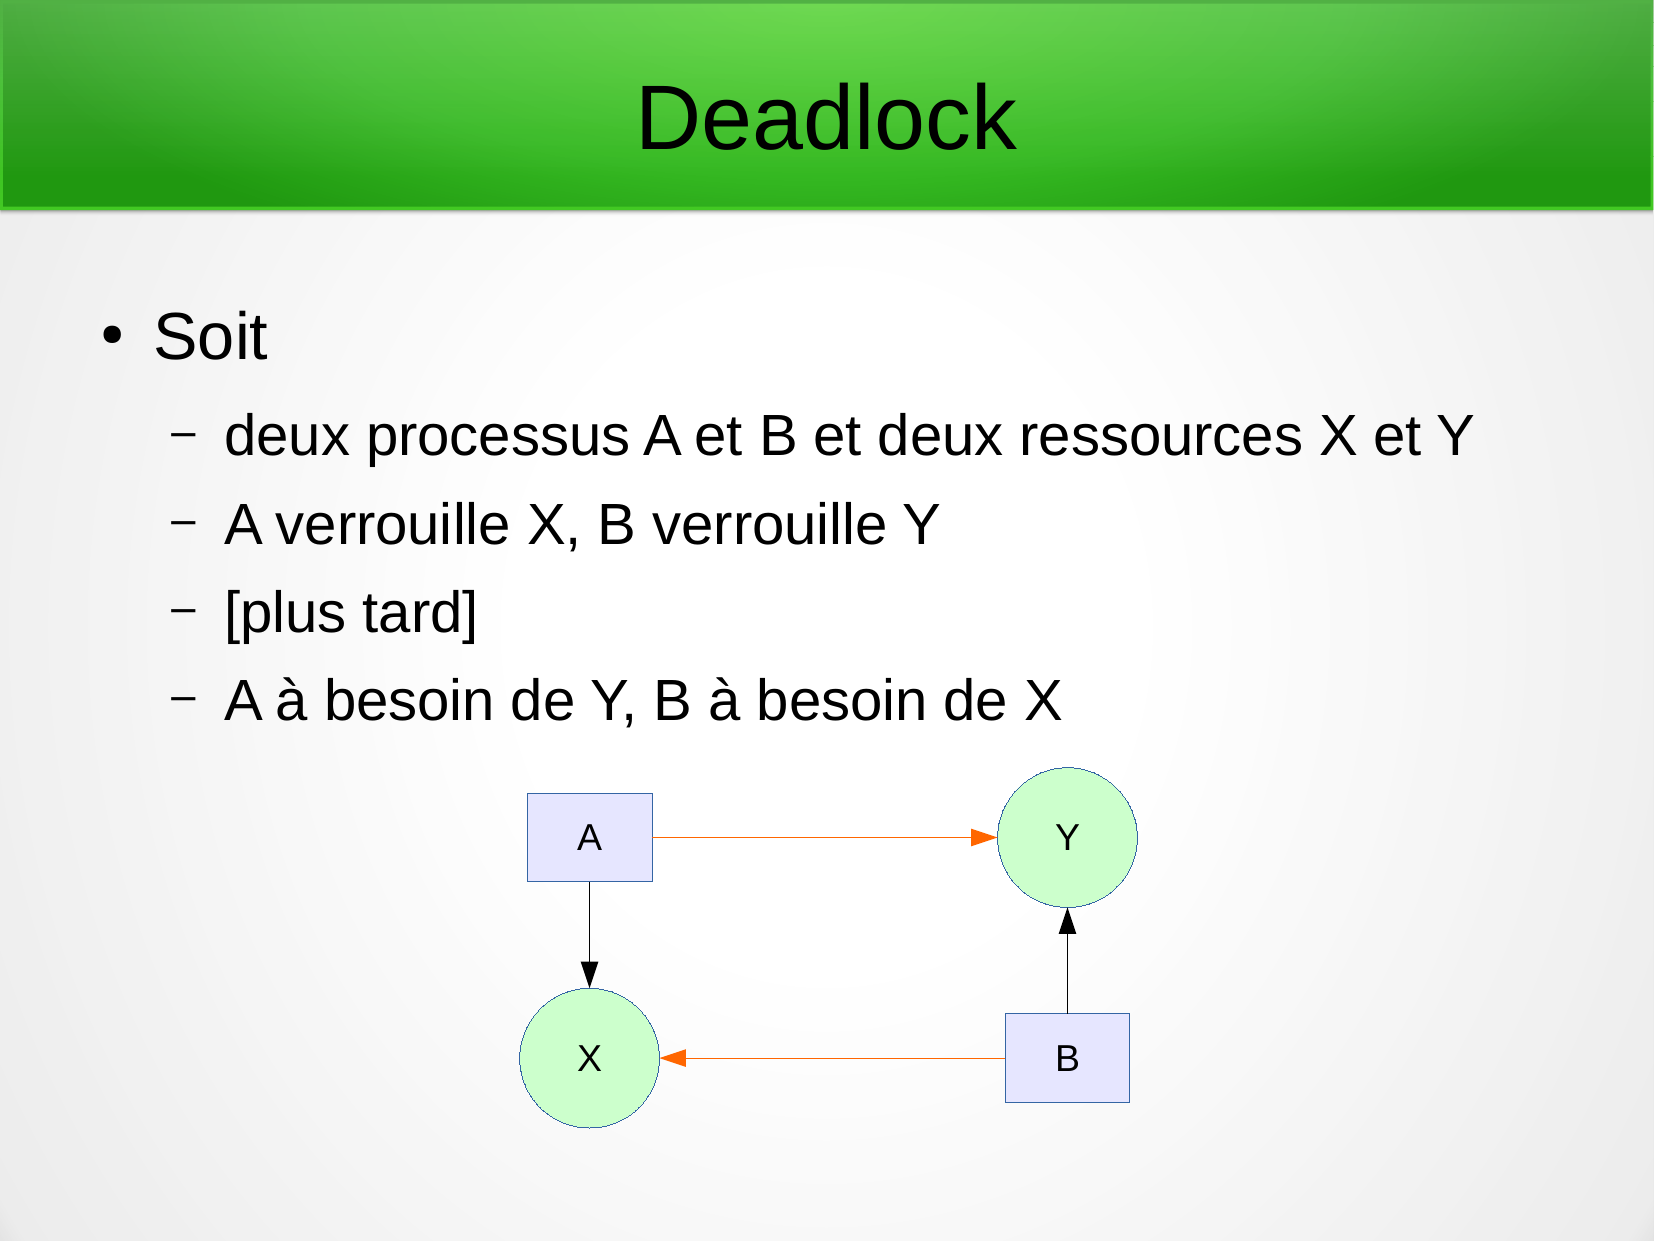

# Deadlock
Soit
deux processus A et B et deux ressources X et Y
A verrouille X, B verrouille Y
[plus tard]
A à besoin de Y, B à besoin de X
Y
A
X
B